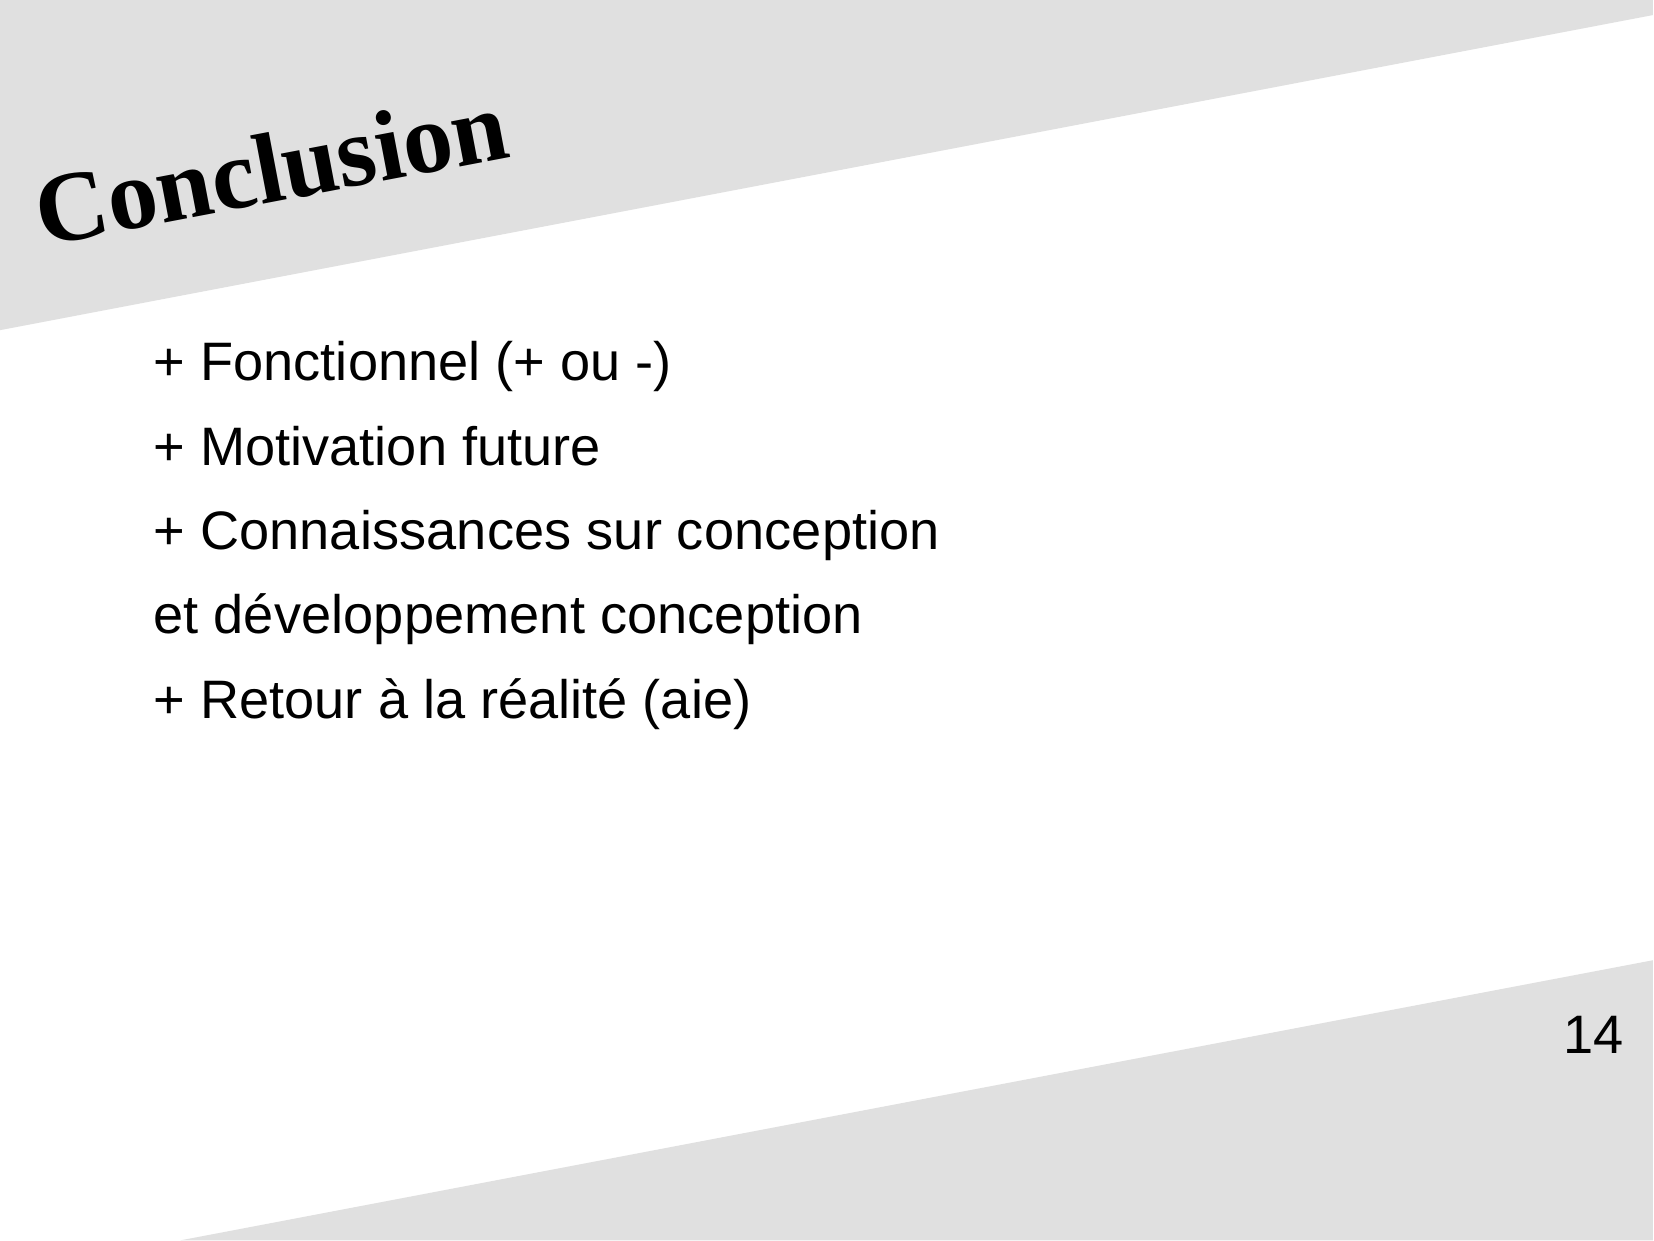

# Conclusion
+ Fonctionnel (+ ou -)
+ Motivation future
+ Connaissances sur conception
et développement conception
+ Retour à la réalité (aie)
14